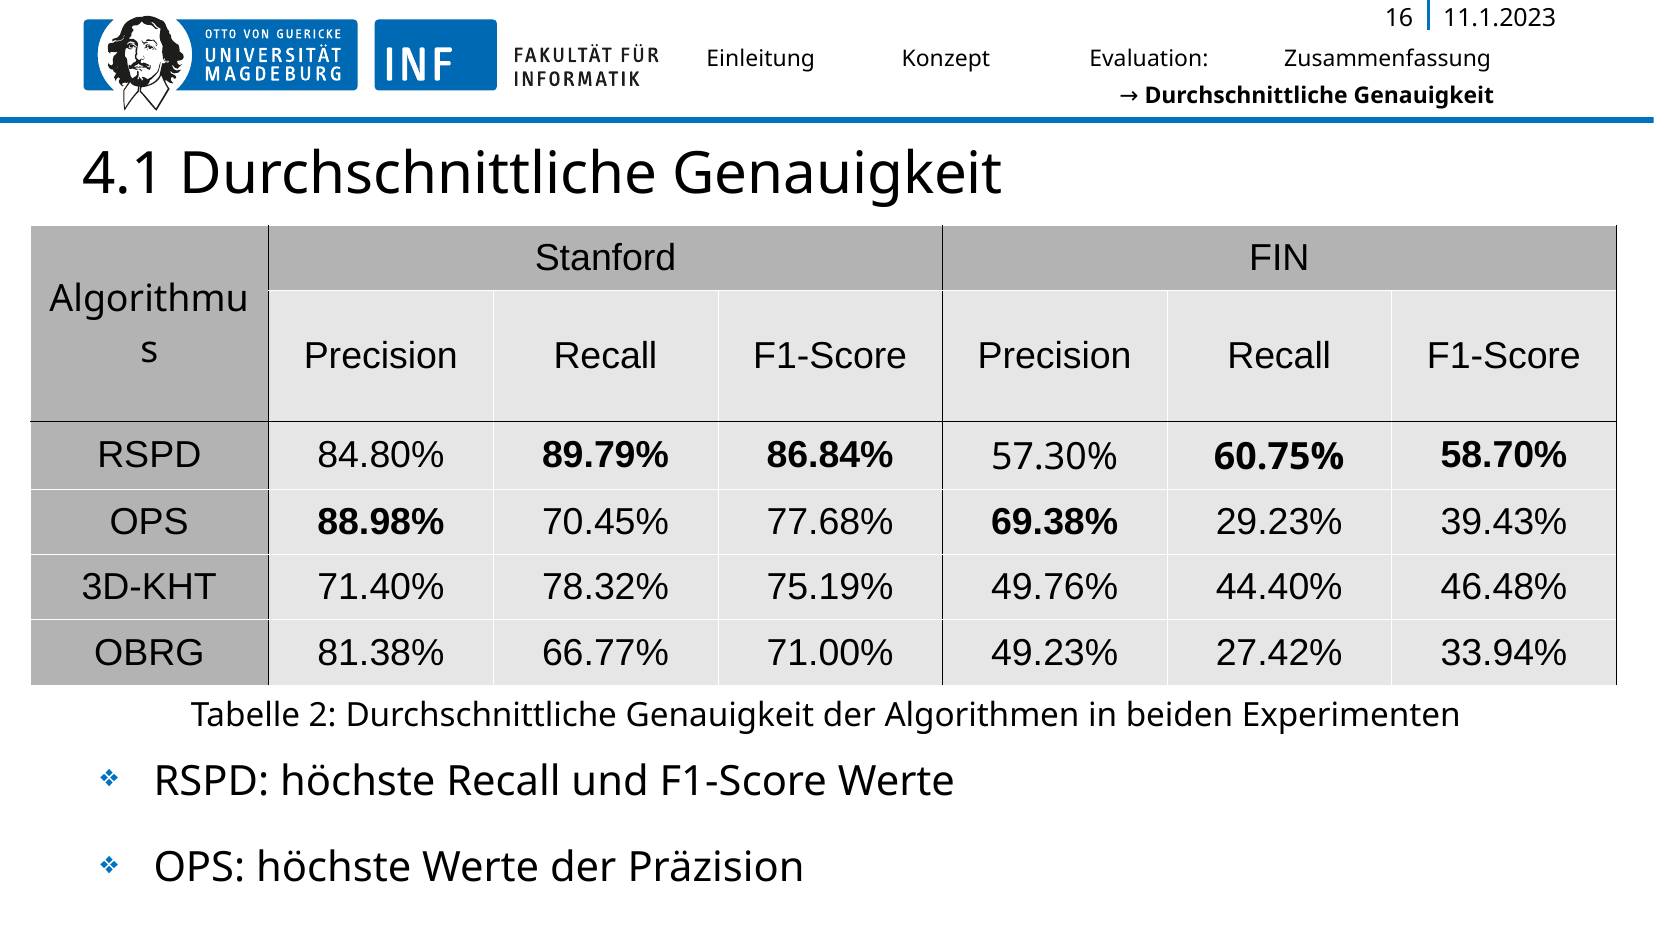

# 4.1 Durchschnittliche Genauigkeit
| Algorithmus | Stanford | | | FIN | | |
| --- | --- | --- | --- | --- | --- | --- |
| | Precision | Recall | F1-Score | Precision | Recall | F1-Score |
| RSPD | 84.80% | 89.79% | 86.84% | 57.30% | 60.75% | 58.70% |
| OPS | 88.98% | 70.45% | 77.68% | 69.38% | 29.23% | 39.43% |
| 3D-KHT | 71.40% | 78.32% | 75.19% | 49.76% | 44.40% | 46.48% |
| OBRG | 81.38% | 66.77% | 71.00% | 49.23% | 27.42% | 33.94% |
Tabelle 2: Durchschnittliche Genauigkeit der Algorithmen in beiden Experimenten
RSPD: höchste Recall und F1-Score Werte
OPS: höchste Werte der Präzision